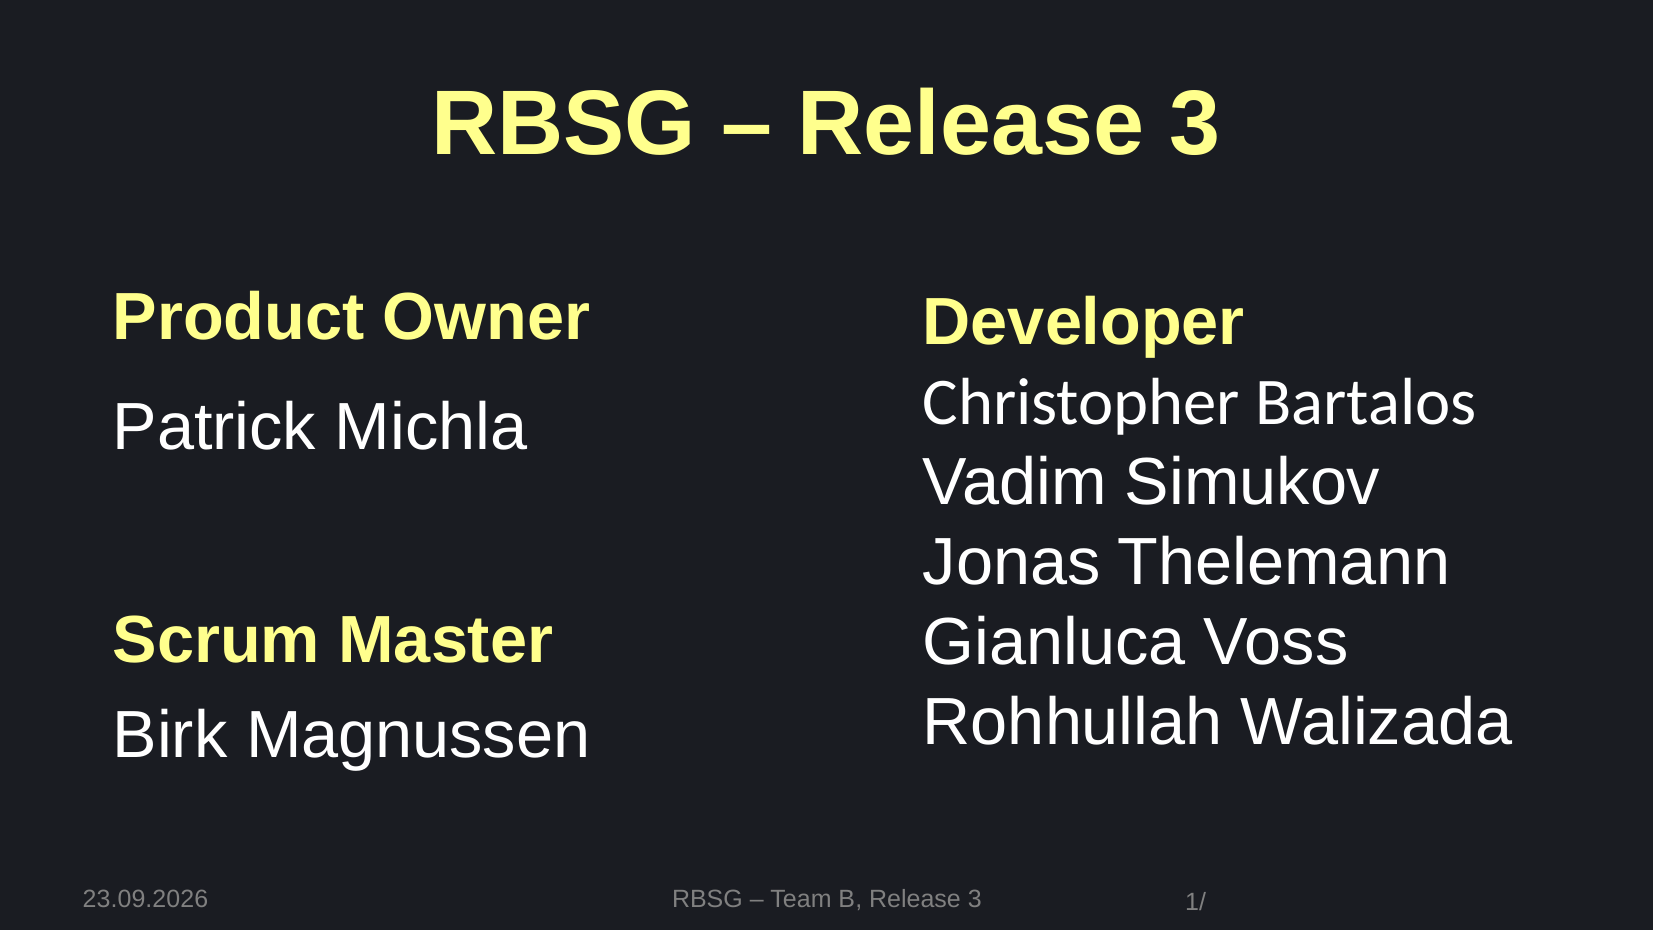

# RBSG – Release 3
Product Owner
Patrick Michla
Developer
Christopher Bartalos
Vadim Simukov
Jonas Thelemann
Gianluca Voss
Rohhullah Walizada
Scrum Master
Birk Magnussen
RBSG – Team B, Release 3